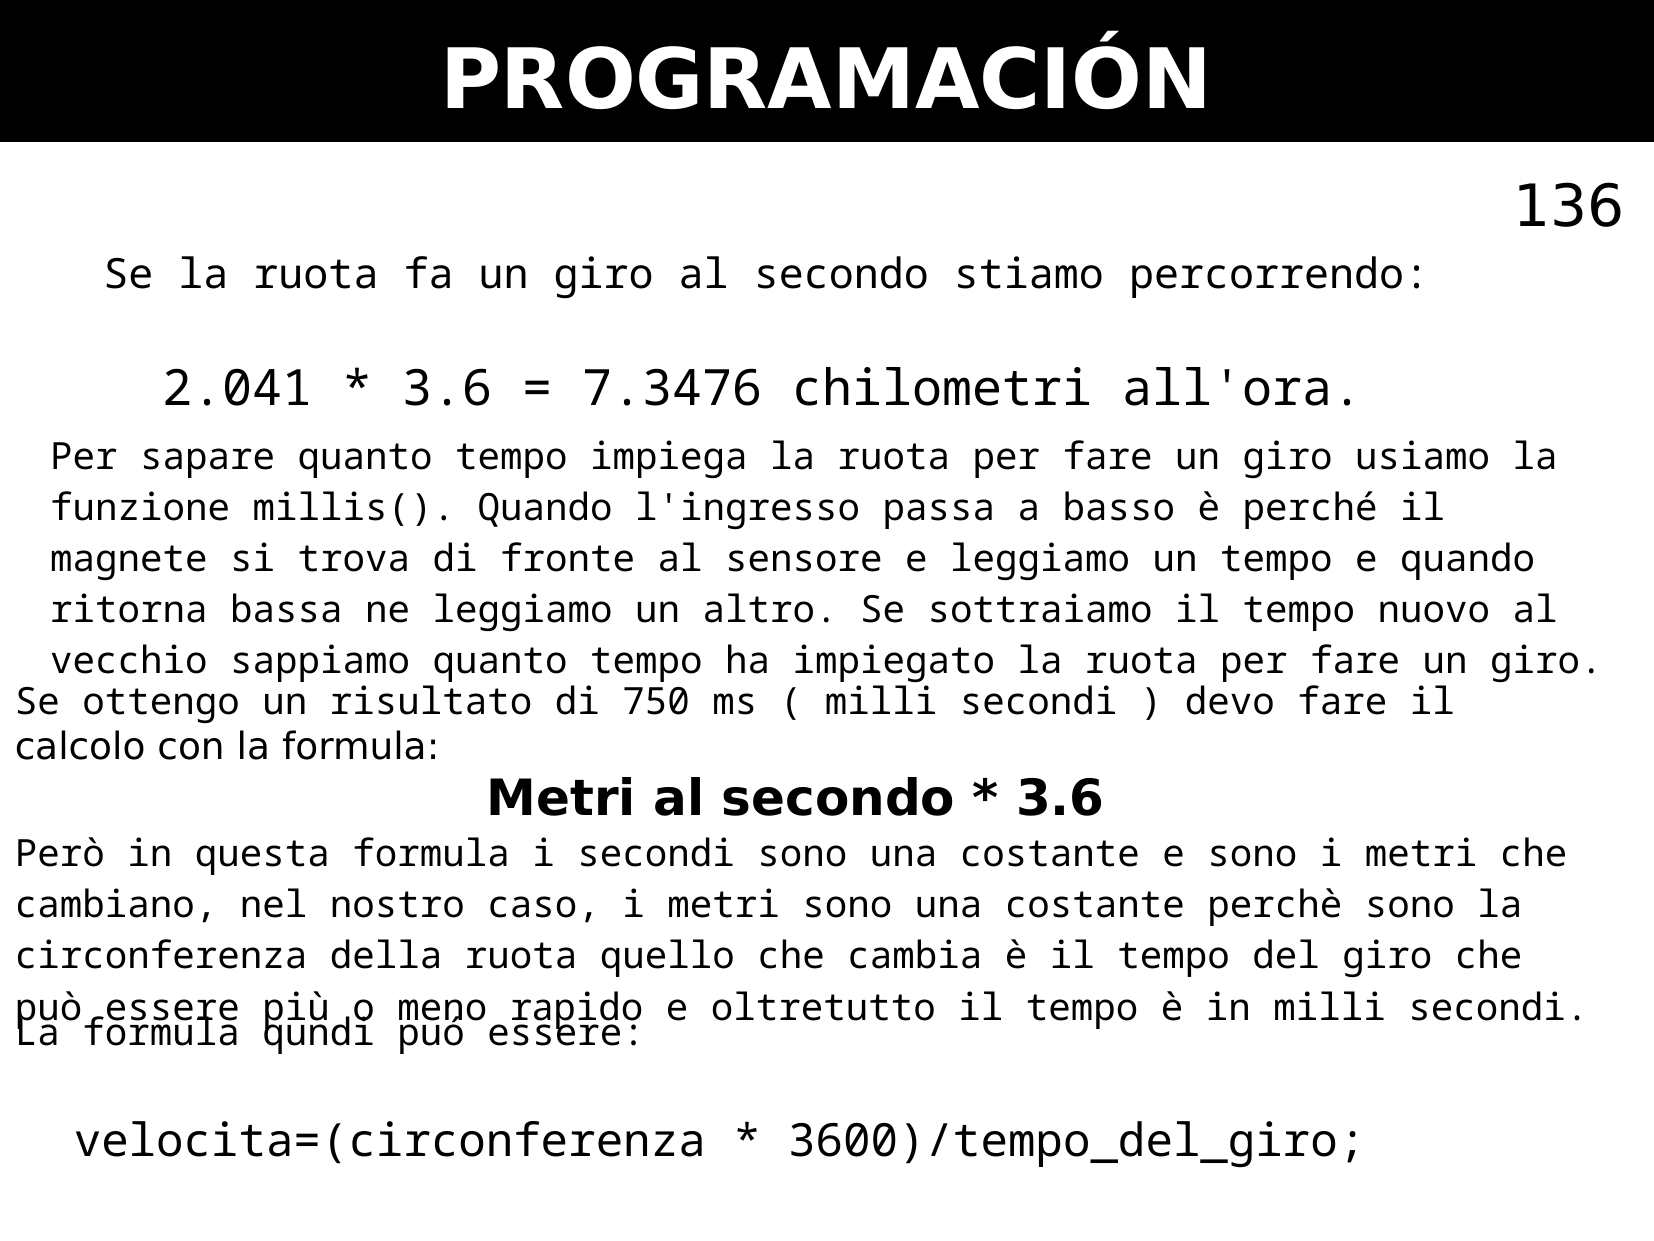

PROGRAMACIÓN
136
Se la ruota fa un giro al secondo stiamo percorrendo:
2.041 * 3.6 = 7.3476 chilometri all'ora.
Per sapare quanto tempo impiega la ruota per fare un giro usiamo la
funzione millis(). Quando l'ingresso passa a basso è perché il
magnete si trova di fronte al sensore e leggiamo un tempo e quando
ritorna bassa ne leggiamo un altro. Se sottraiamo il tempo nuovo al
vecchio sappiamo quanto tempo ha impiegato la ruota per fare un giro.
Se ottengo un risultato di 750 ms ( milli secondi ) devo fare il
calcolo con la formula:
Metri al secondo * 3.6
Però in questa formula i secondi sono una costante e sono i metri che
cambiano, nel nostro caso, i metri sono una costante perchè sono la
circonferenza della ruota quello che cambia è il tempo del giro che
può essere più o meno rapido e oltretutto il tempo è in milli secondi.
La formula qundi puó essere:
velocita=(circonferenza * 3600)/tempo_del_giro;